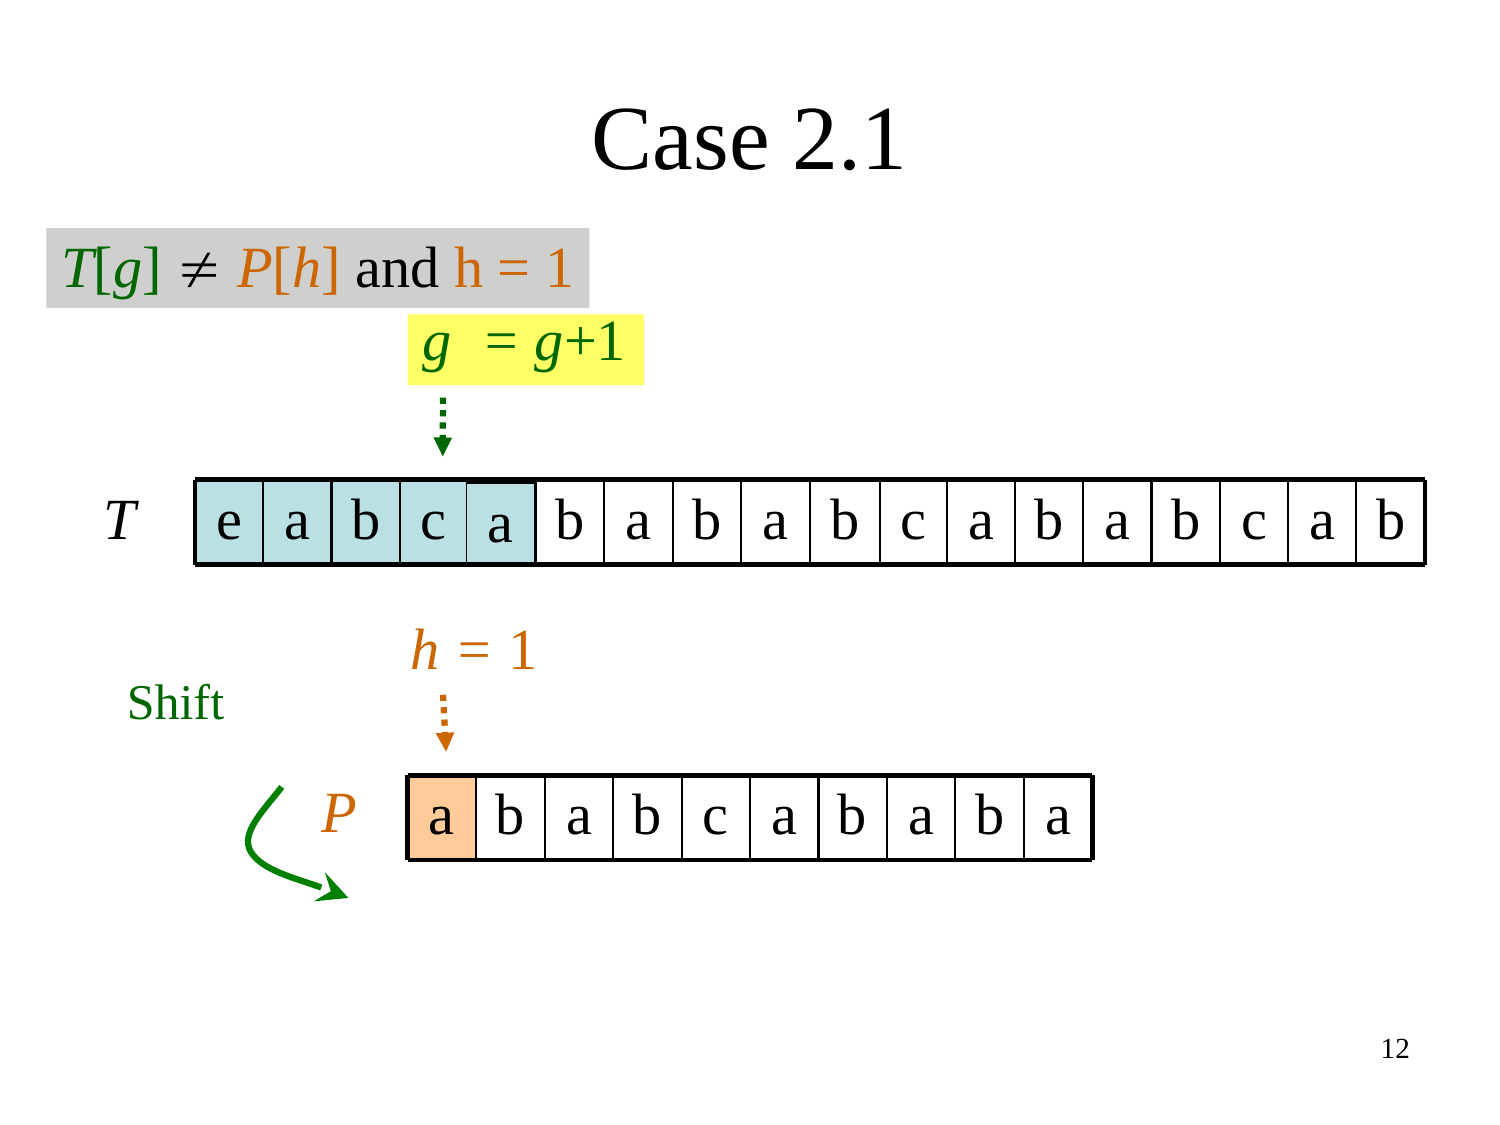

# Case 2.1
T[g]  P[h] and h = 1
g
= g+1
T
e
a
b
c
a
b
a
b
a
b
c
a
b
a
b
c
a
b
a
h = 1
P
Shift
a
b
a
b
c
a
b
a
b
a
12